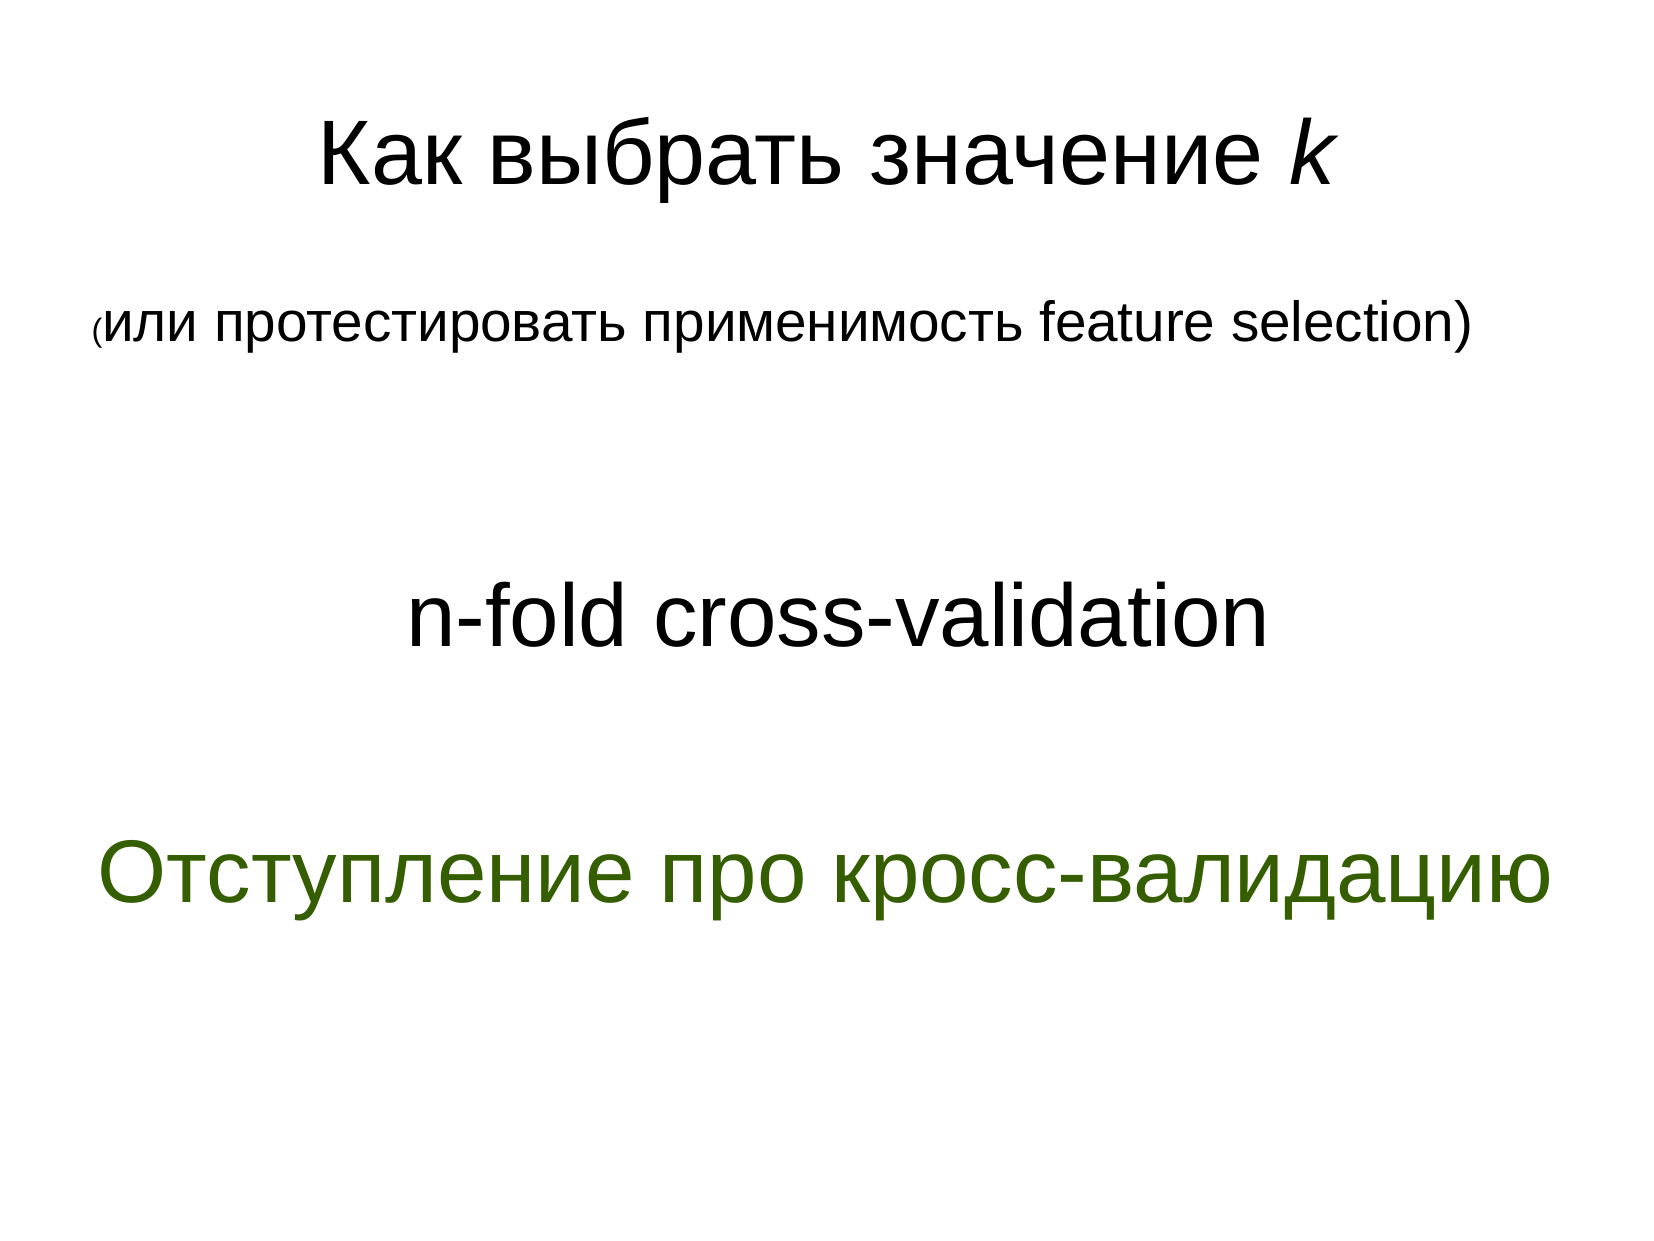

# Как выбрать значение k
 (или протестировать применимость feature selection)
 n-fold cross-validation
Отступление про кросс-валидацию